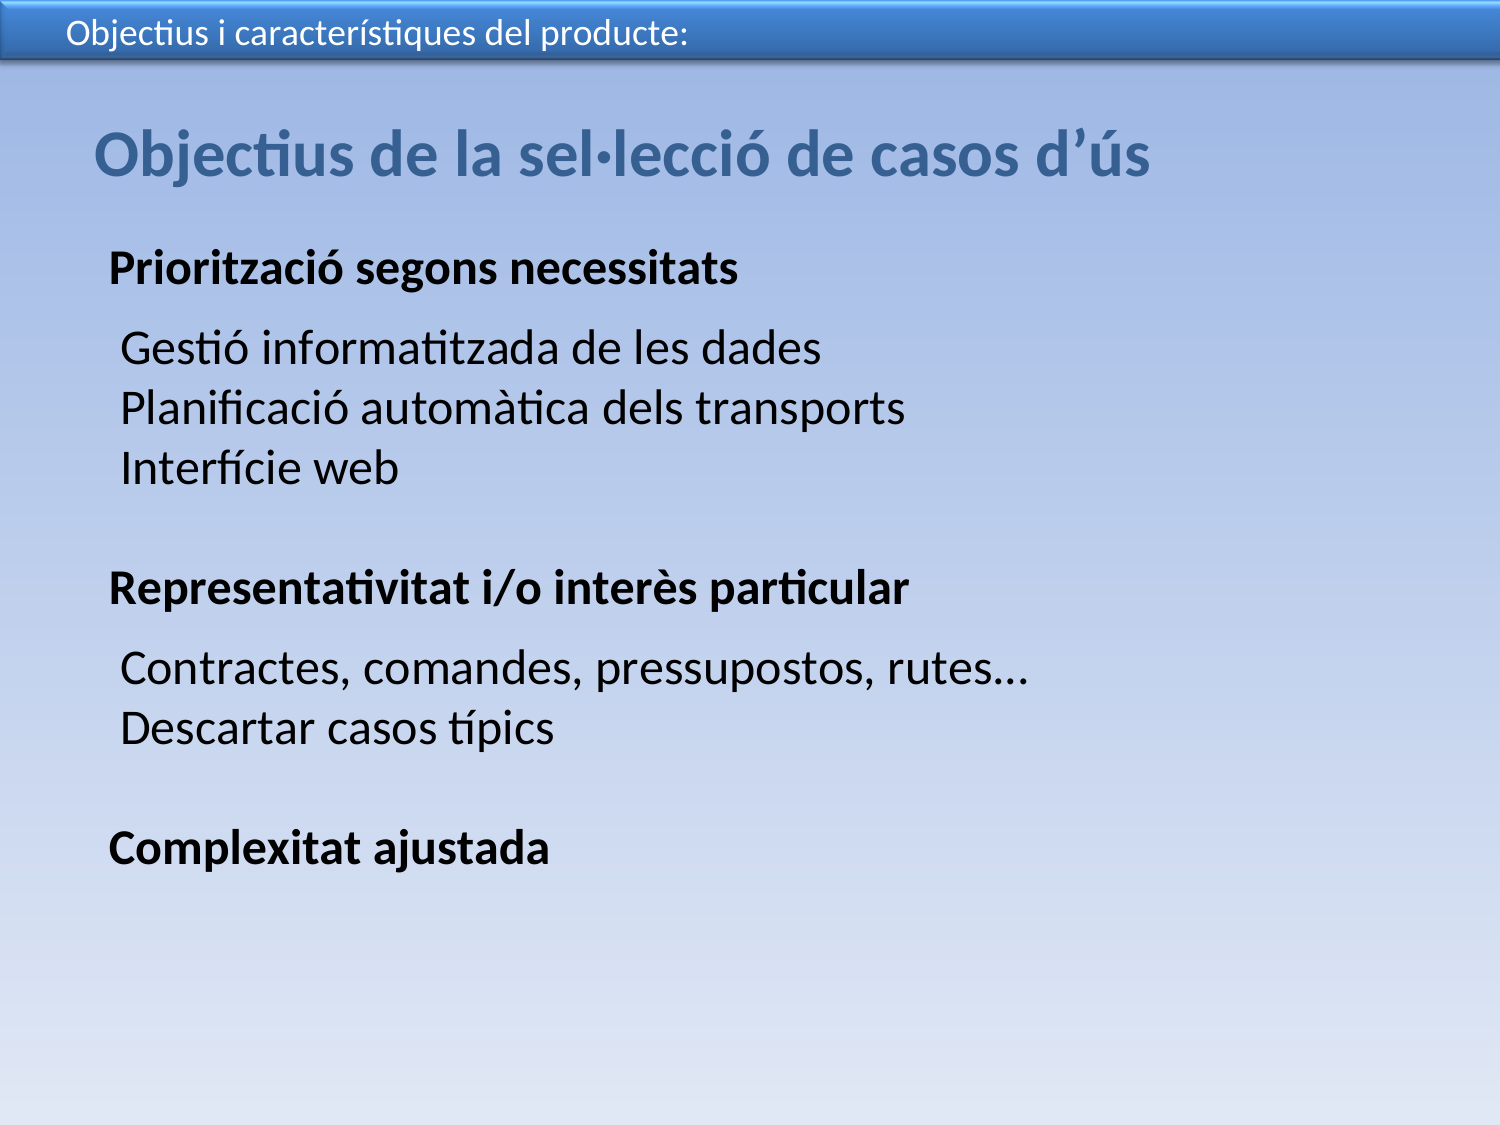

Objectius i característiques del producte:
Objectius de la sel·lecció de casos d’ús
Priorització segons necessitats
 Gestió informatitzada de les dades
 Planificació automàtica dels transports
 Interfície web
Representativitat i/o interès particular
 Contractes, comandes, pressupostos, rutes...
 Descartar casos típics
Complexitat ajustada